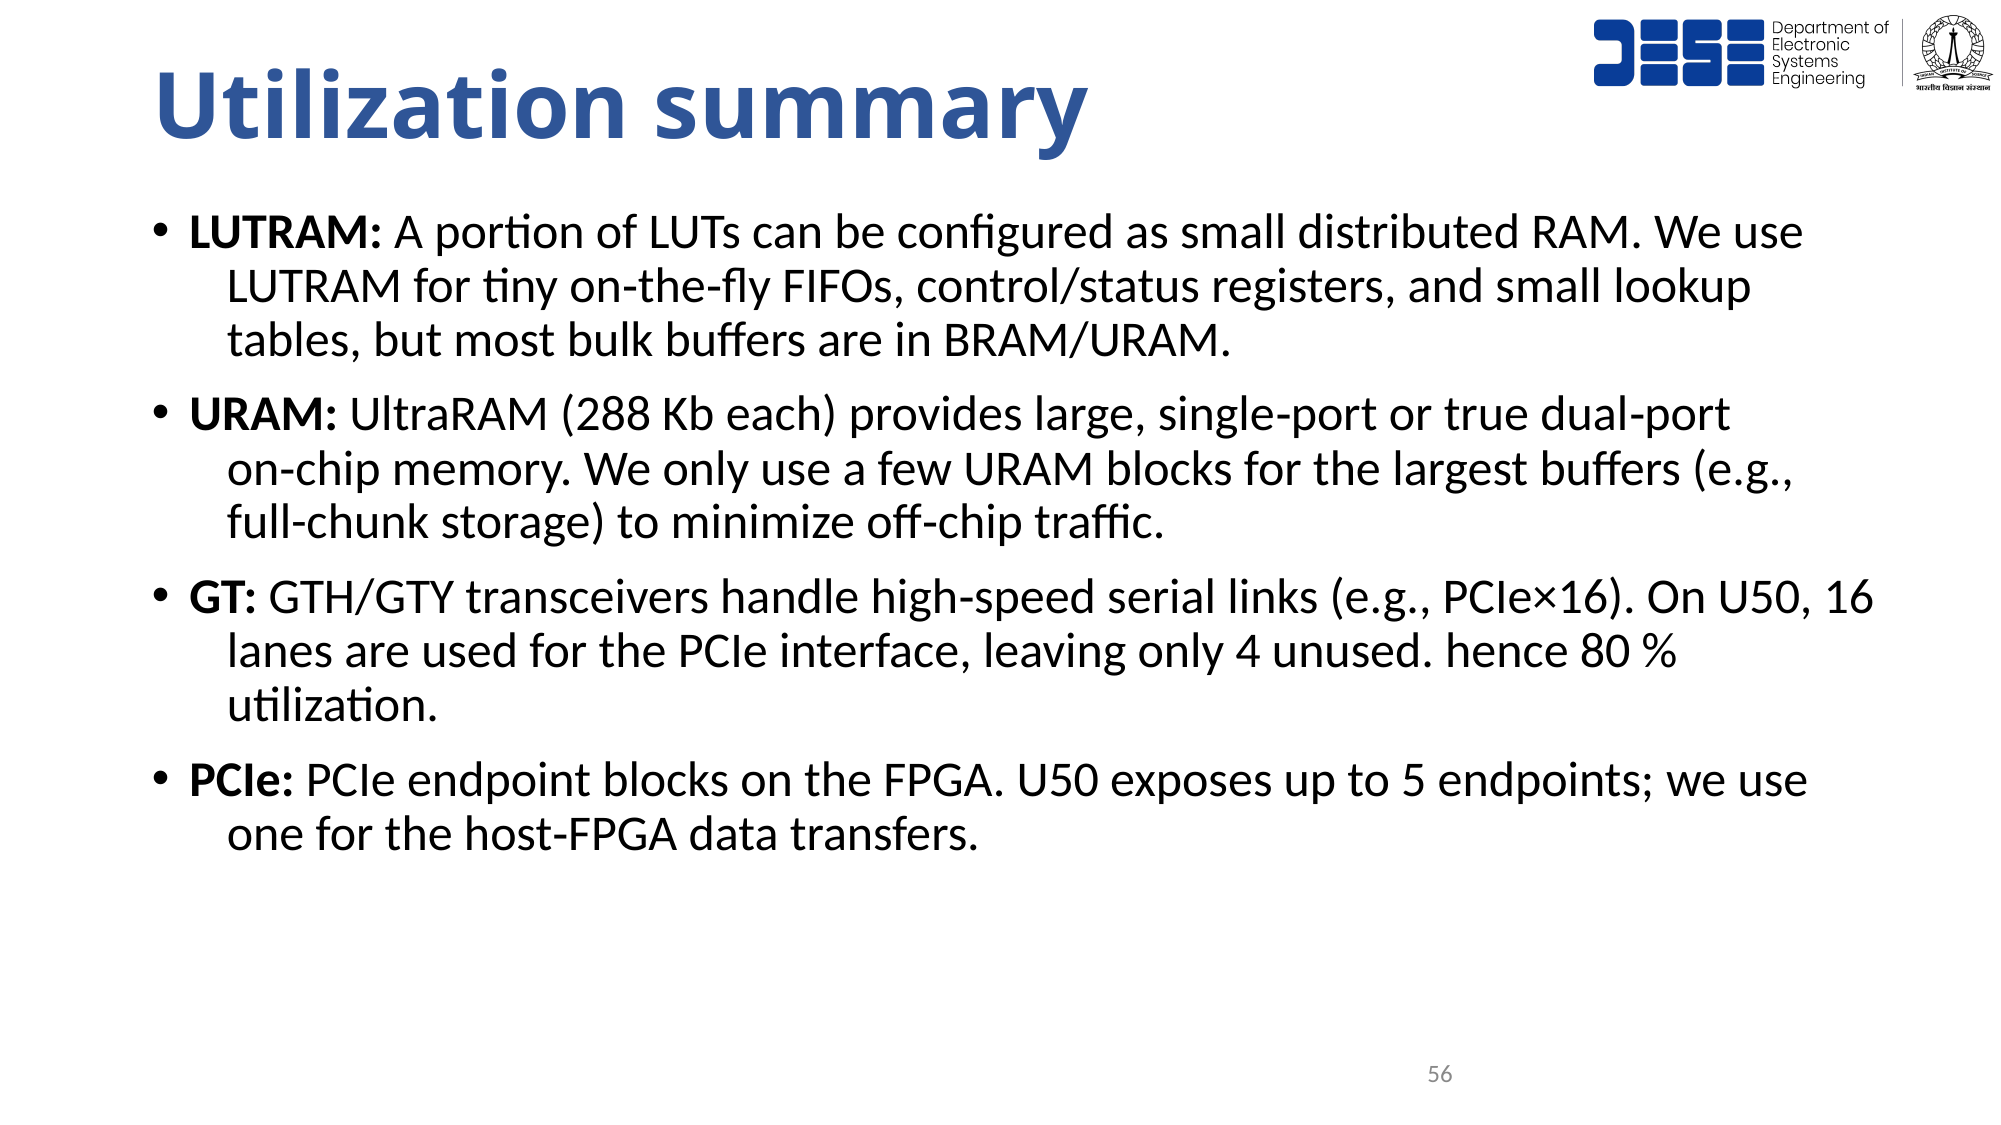

# Utilization summary
LUTRAM: A portion of LUTs can be configured as small distributed RAM. We use LUTRAM for tiny on‑the‑fly FIFOs, control/status registers, and small lookup tables, but most bulk buffers are in BRAM/URAM.
URAM: UltraRAM (288 Kb each) provides large, single‑port or true dual‑port on‑chip memory. We only use a few URAM blocks for the largest buffers (e.g., full-chunk storage) to minimize off‑chip traffic.
GT: GTH/GTY transceivers handle high‑speed serial links (e.g., PCIe×16). On U50, 16 lanes are used for the PCIe interface, leaving only 4 unused. hence 80 % utilization.
PCIe: PCIe endpoint blocks on the FPGA. U50 exposes up to 5 endpoints; we use one for the host‑FPGA data transfers.